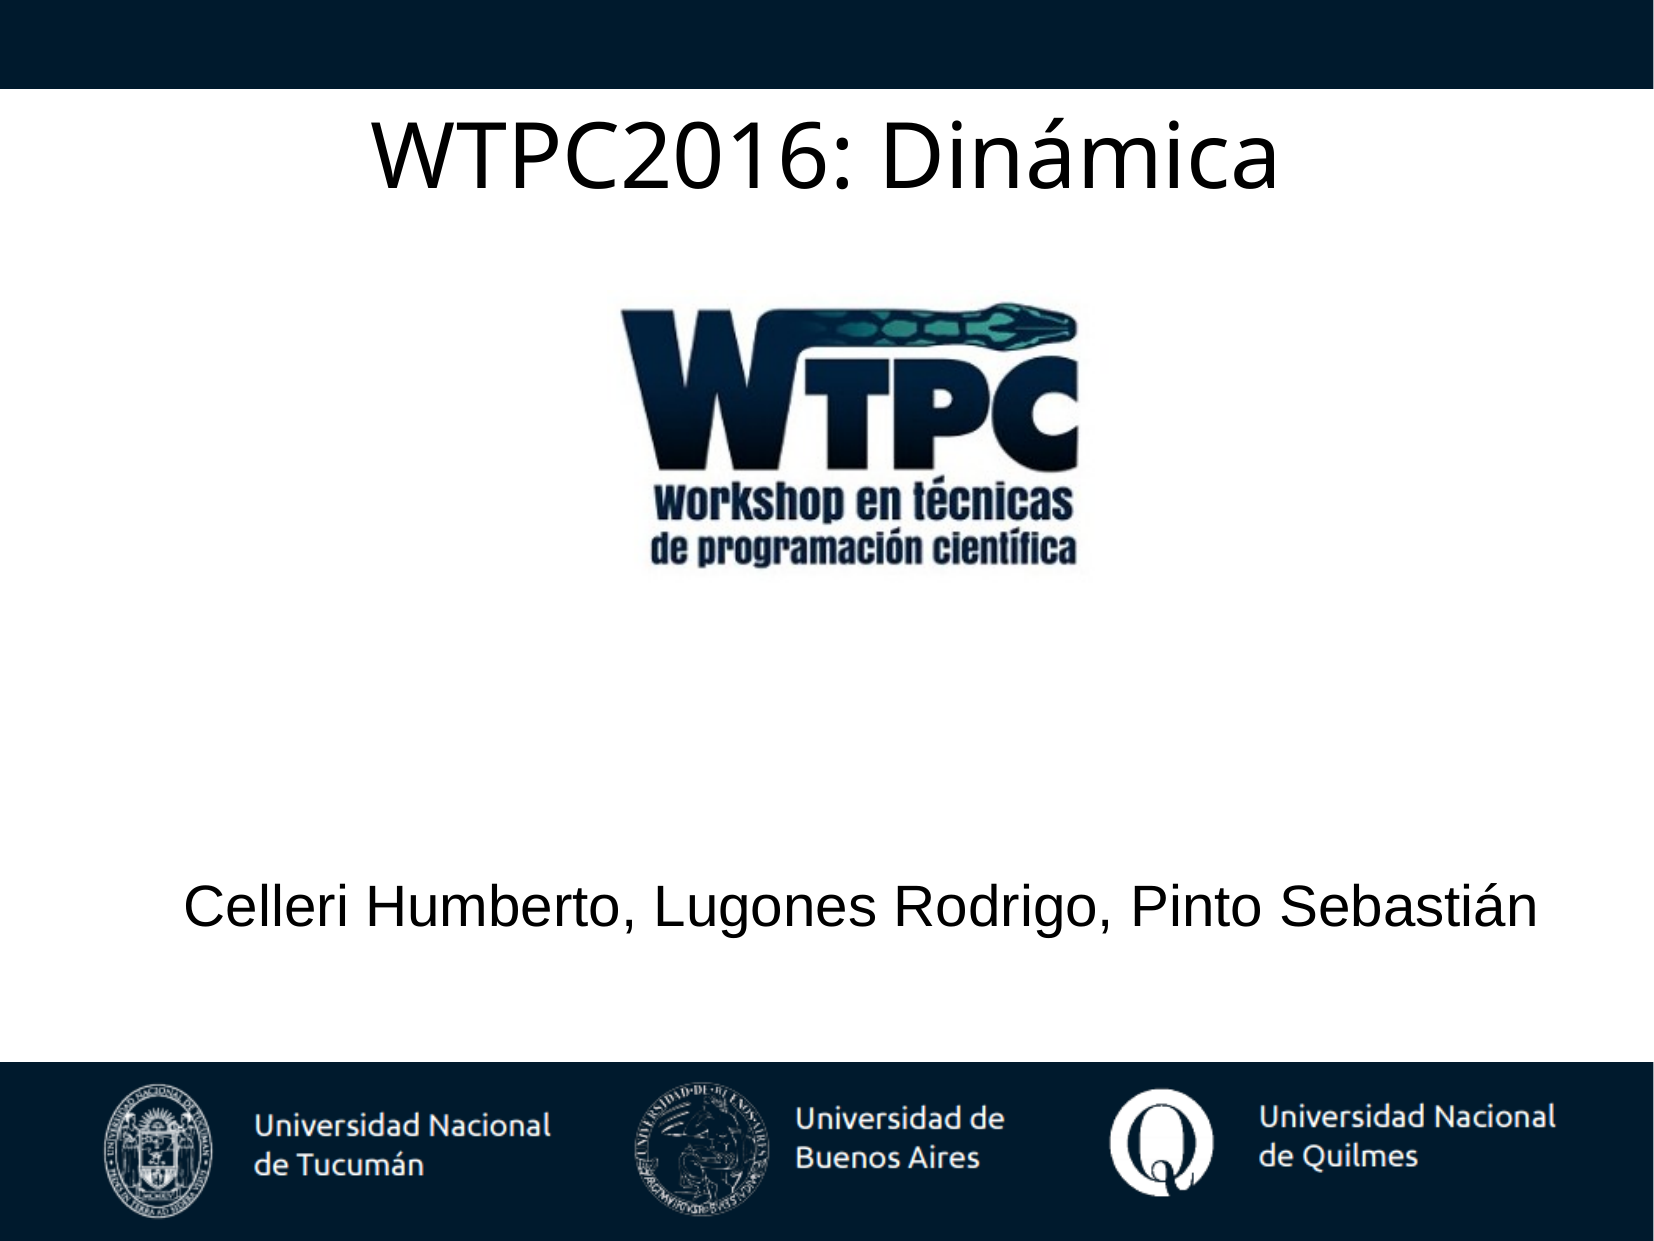

# WTPC2016: Dinámica
Celleri Humberto, Lugones Rodrigo, Pinto Sebastián